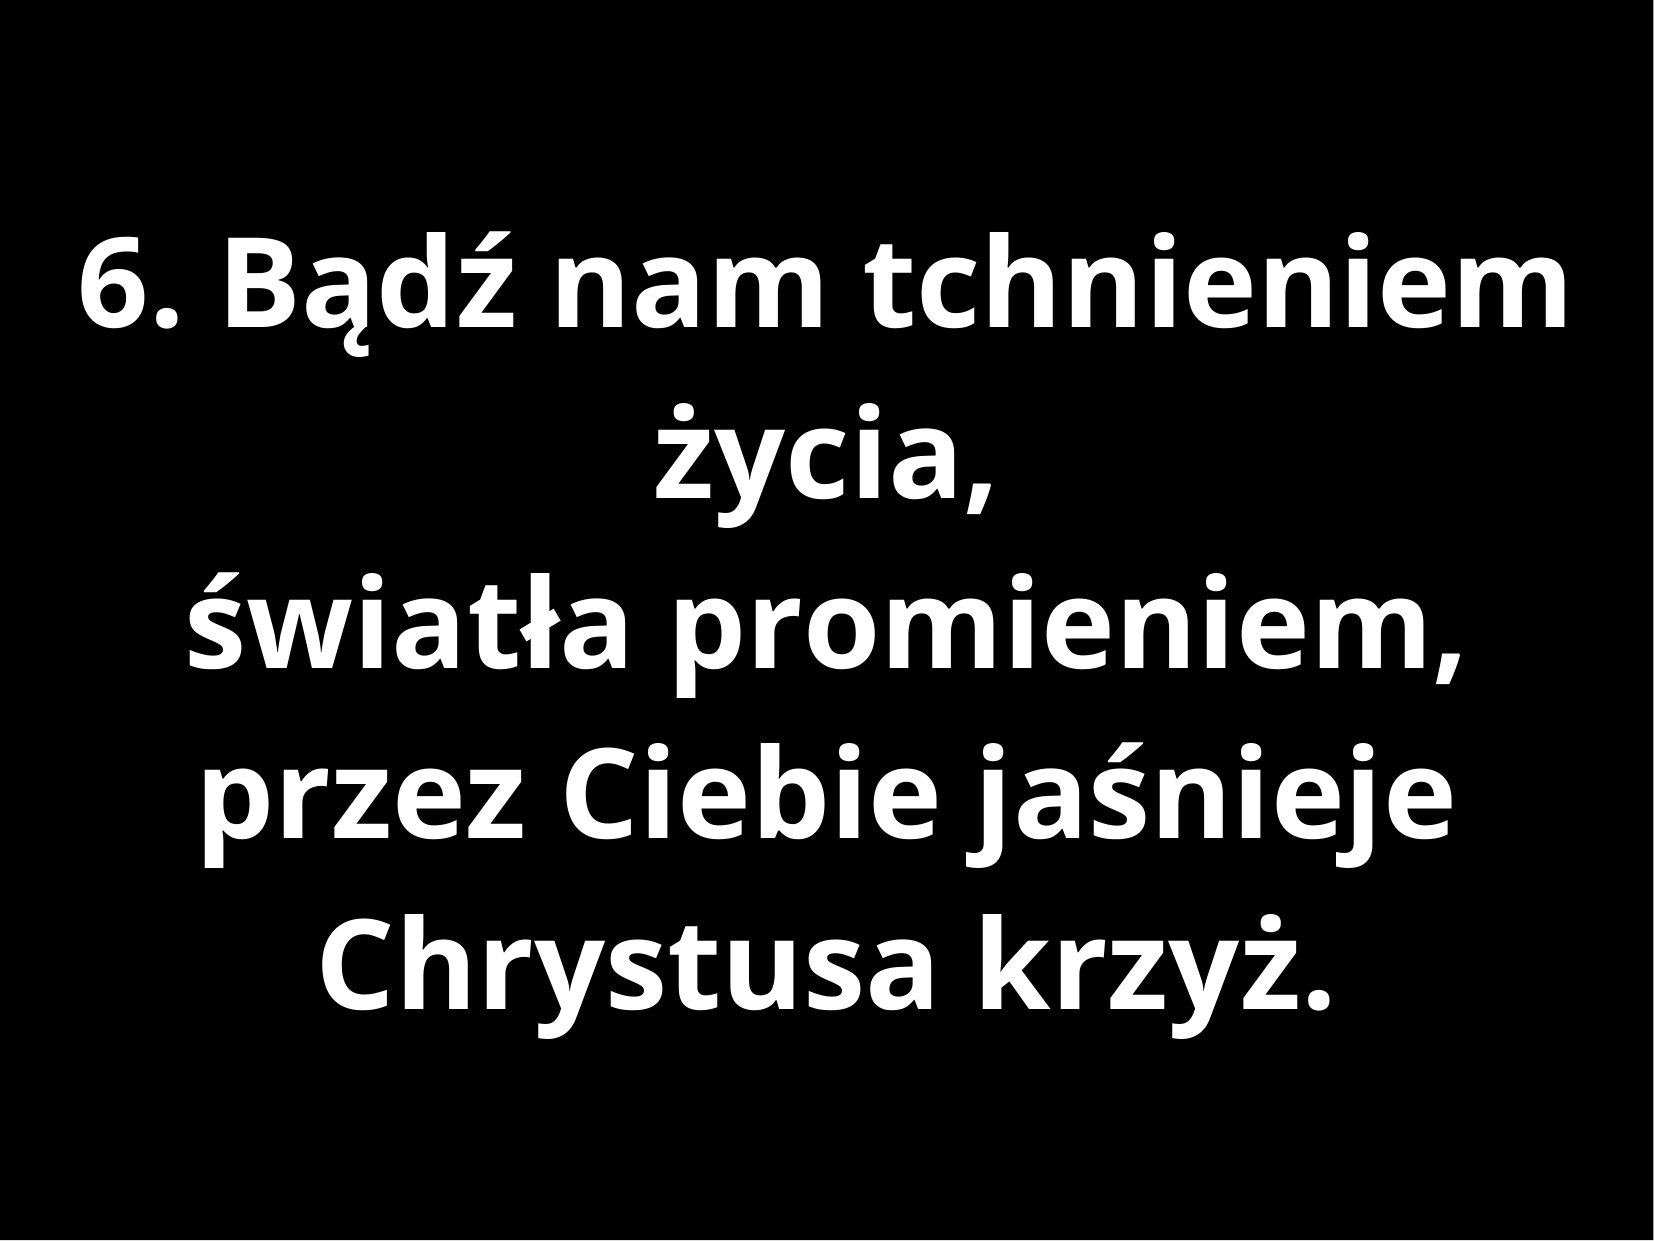

# 6. Bądź nam tchnieniem życia, światła promieniem, przez Ciebie jaśnieje Chrystusa krzyż.